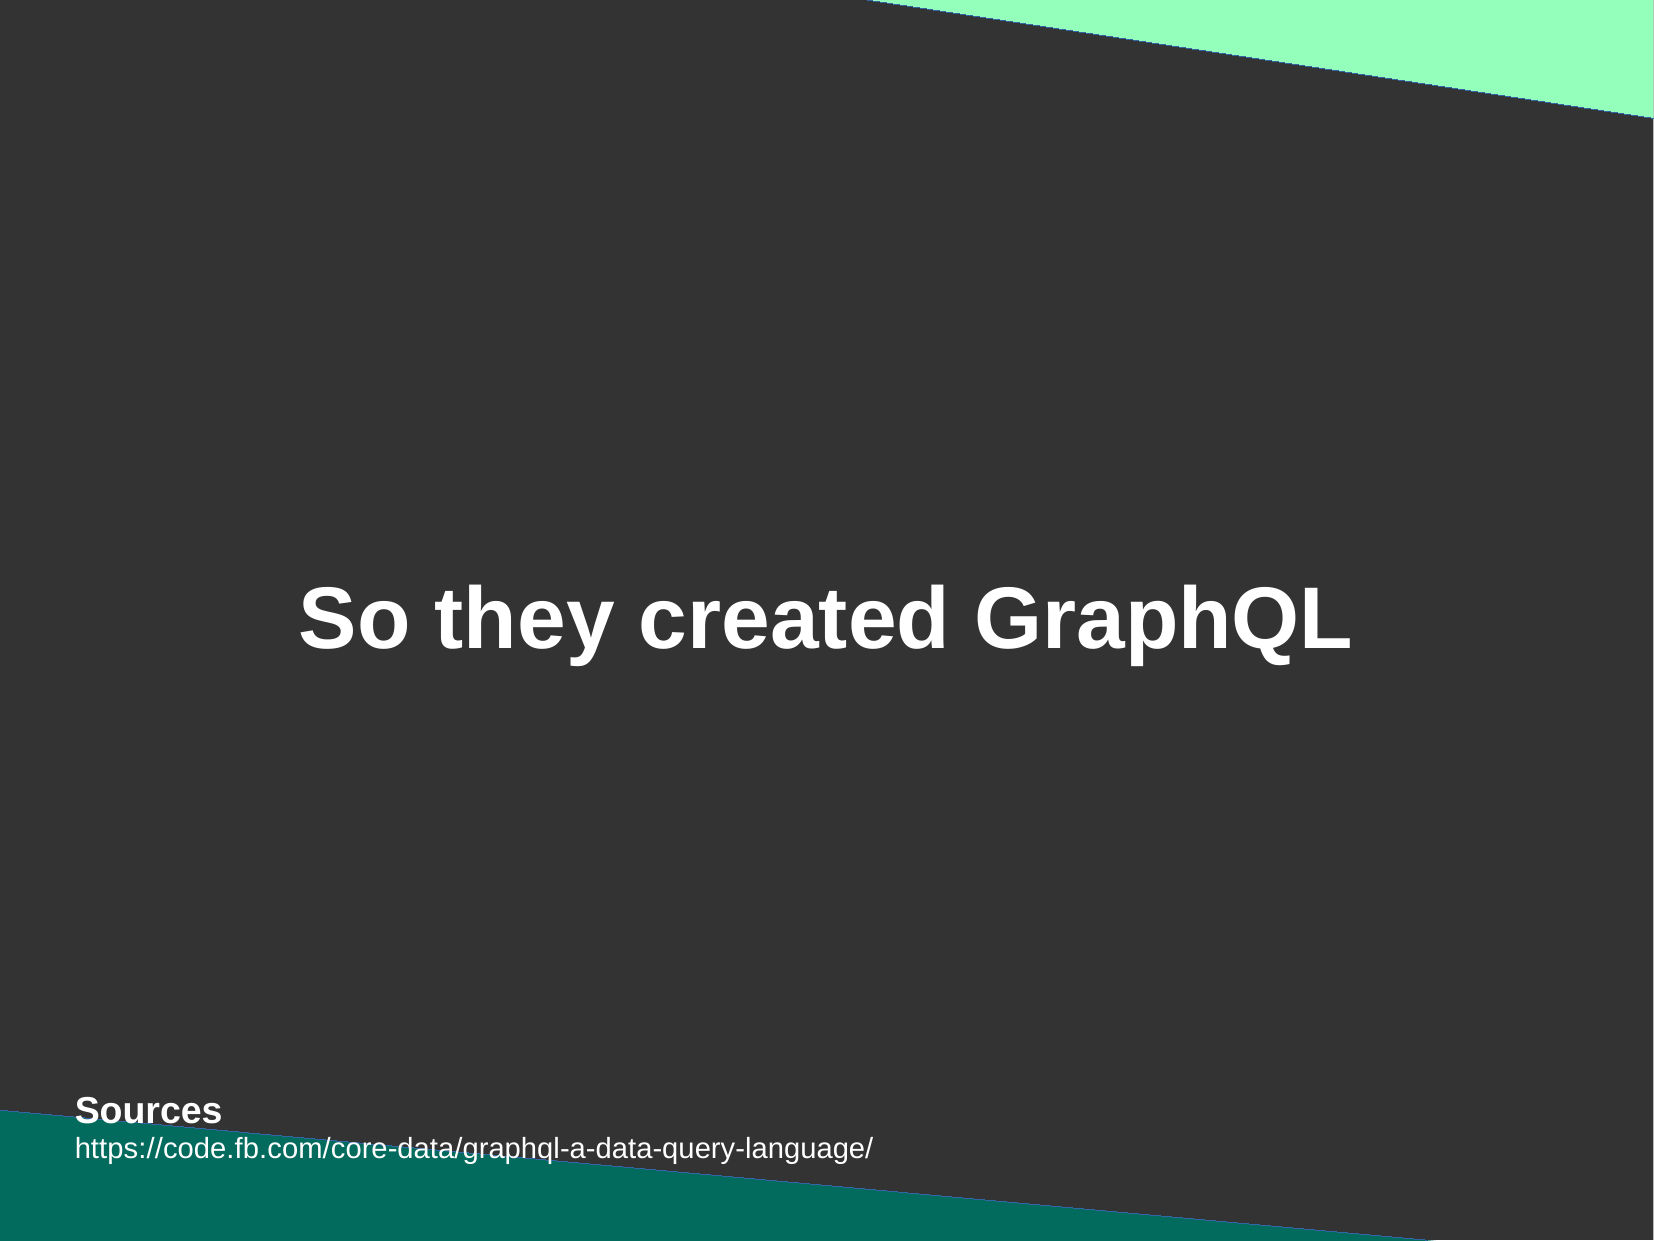

# So they created GraphQL
Sources
https://code.fb.com/core-data/graphql-a-data-query-language/